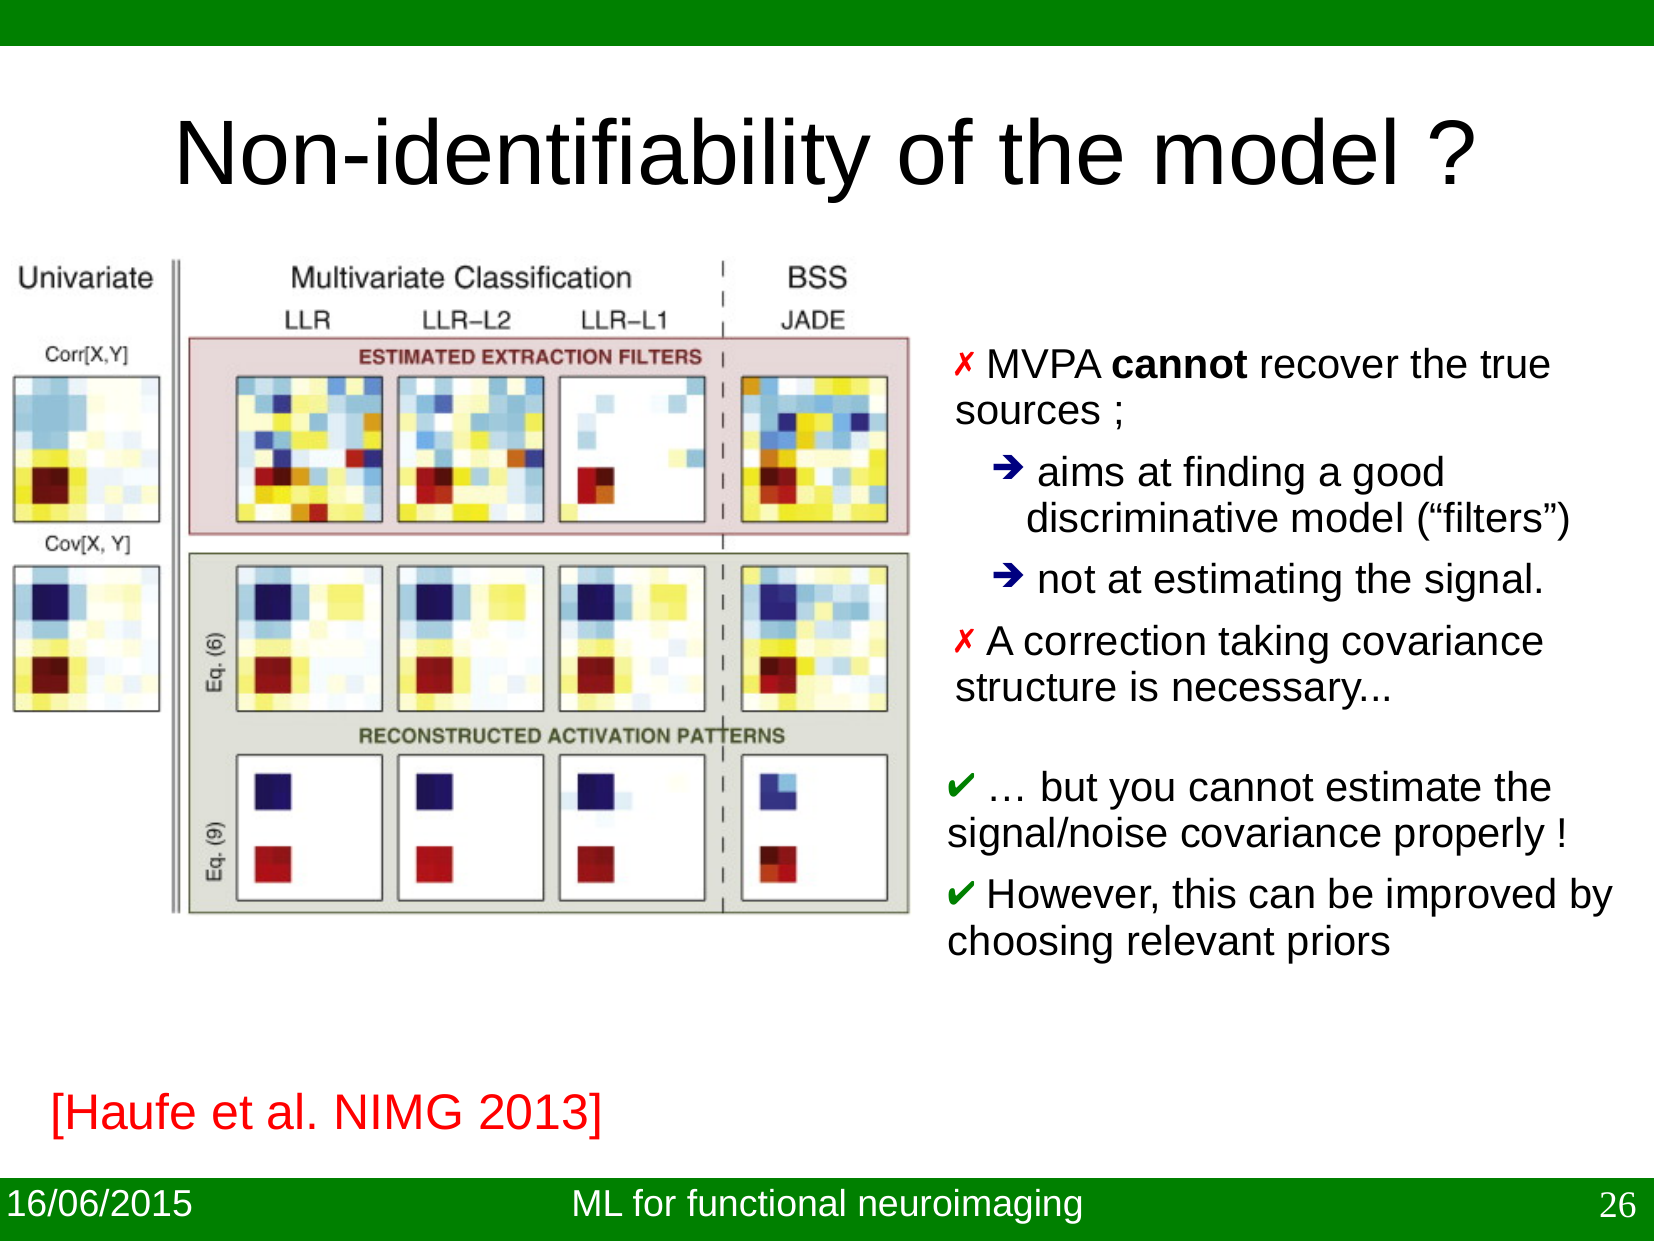

# Non-identifiability of the model ?
 MVPA cannot recover the true sources ;
 aims at finding a good discriminative model (“filters”)
 not at estimating the signal.
 A correction taking covariance structure is necessary...
 … but you cannot estimate the signal/noise covariance properly !
 However, this can be improved by choosing relevant priors
[Haufe et al. NIMG 2013]
26